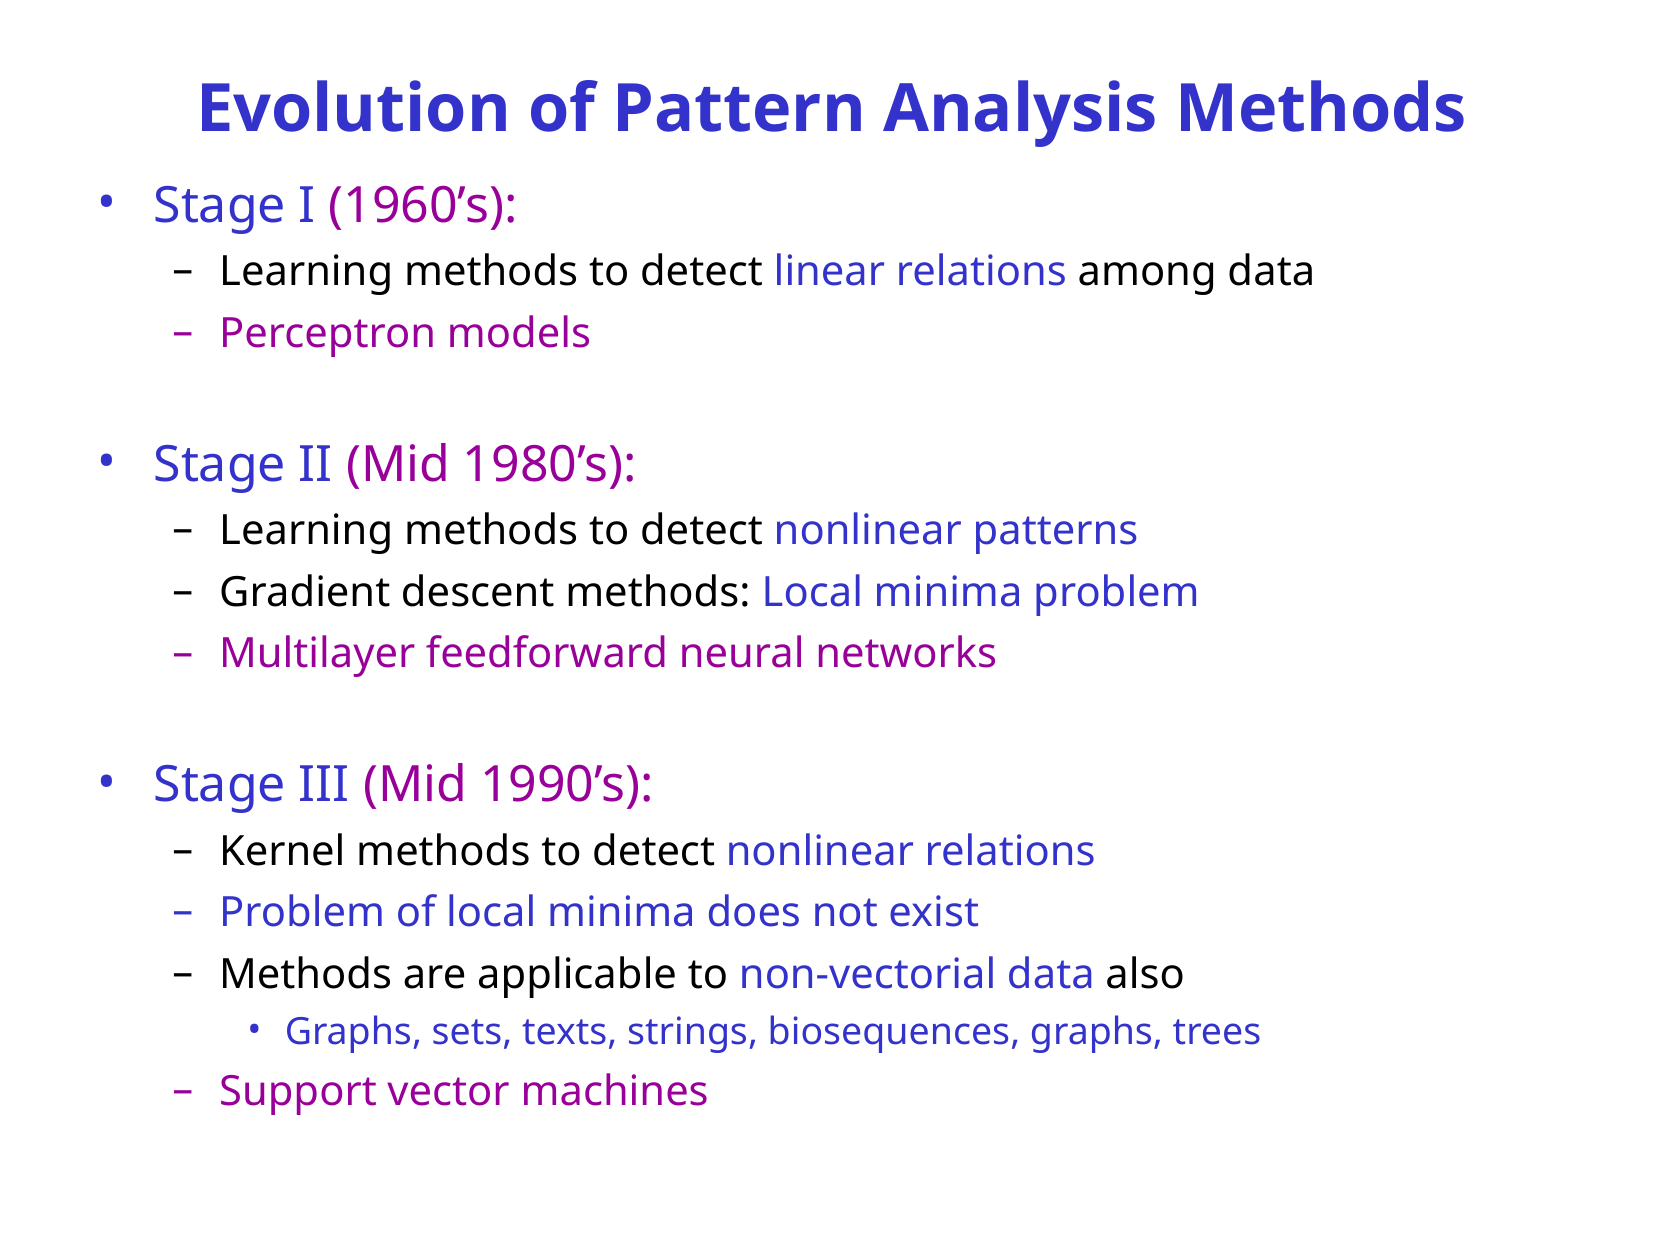

Evolution of Pattern Analysis Methods
# Stage I (1960’s):
Learning methods to detect linear relations among data
Perceptron models
Stage II (Mid 1980’s):
Learning methods to detect nonlinear patterns
Gradient descent methods: Local minima problem
Multilayer feedforward neural networks
Stage III (Mid 1990’s):
Kernel methods to detect nonlinear relations
Problem of local minima does not exist
Methods are applicable to non-vectorial data also
Graphs, sets, texts, strings, biosequences, graphs, trees
Support vector machines